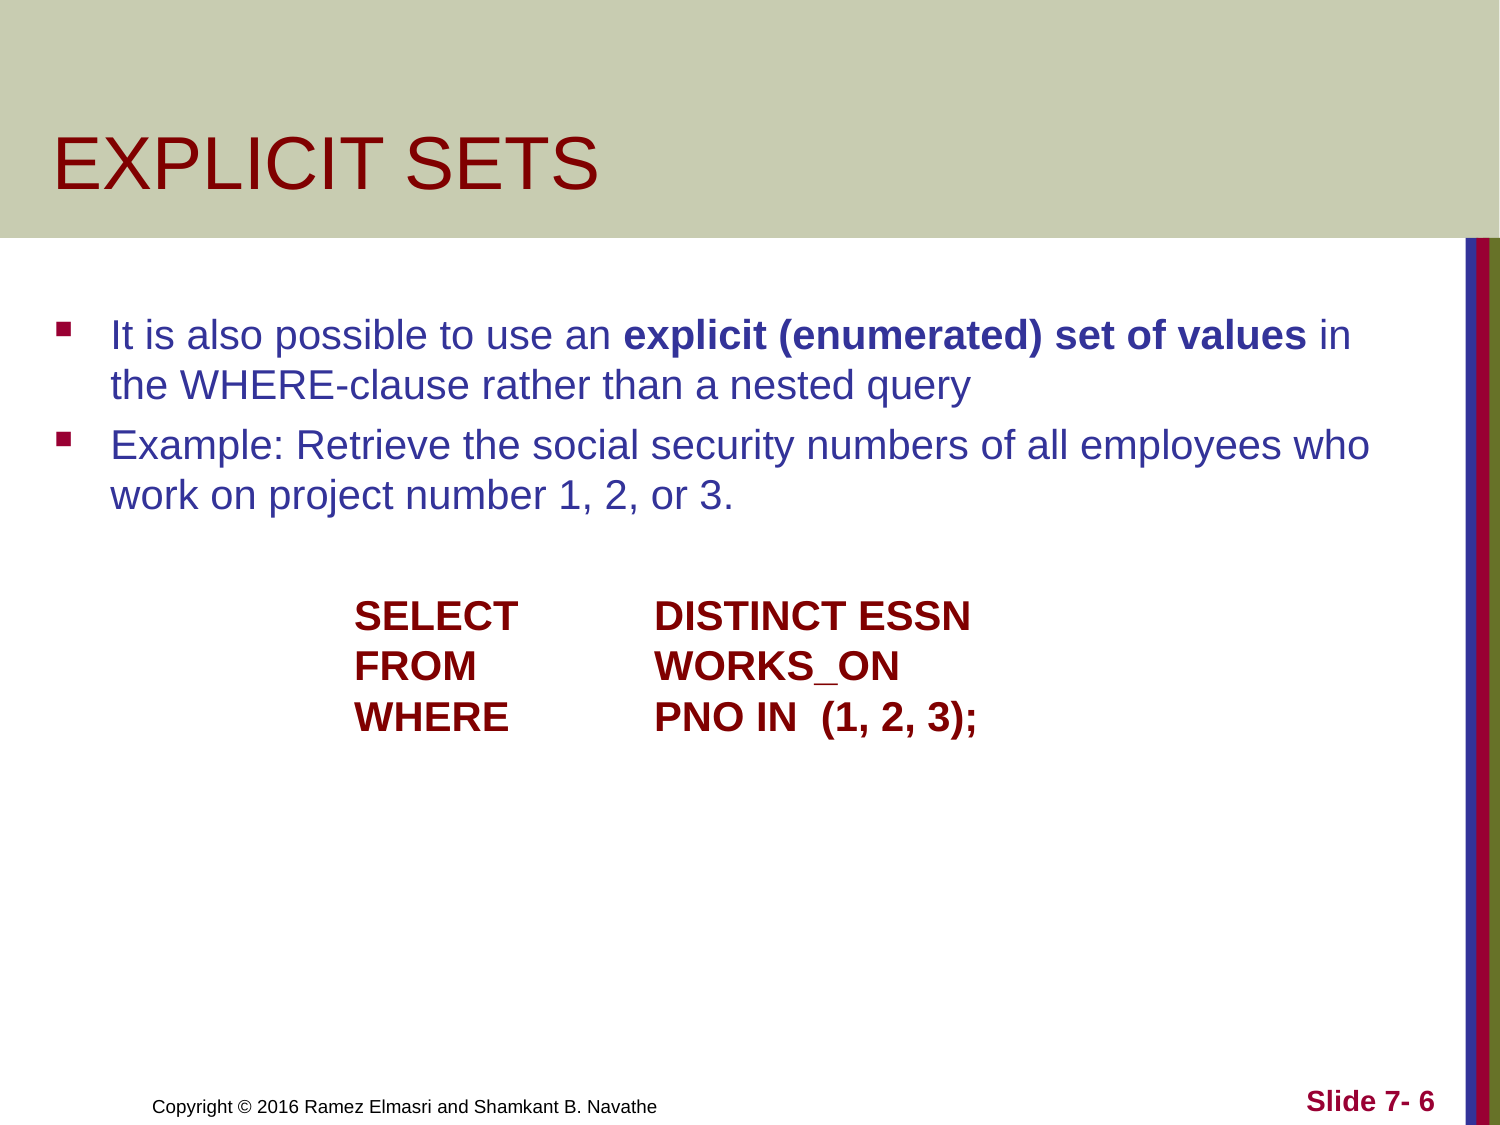

# EXPLICIT SETS
It is also possible to use an explicit (enumerated) set of values in the WHERE-clause rather than a nested query
Example: Retrieve the social security numbers of all employees who work on project number 1, 2, or 3.
			SELECT 	DISTINCT ESSN
		FROM		WORKS_ON
		WHERE	PNO IN (1, 2, 3);
Slide 7-